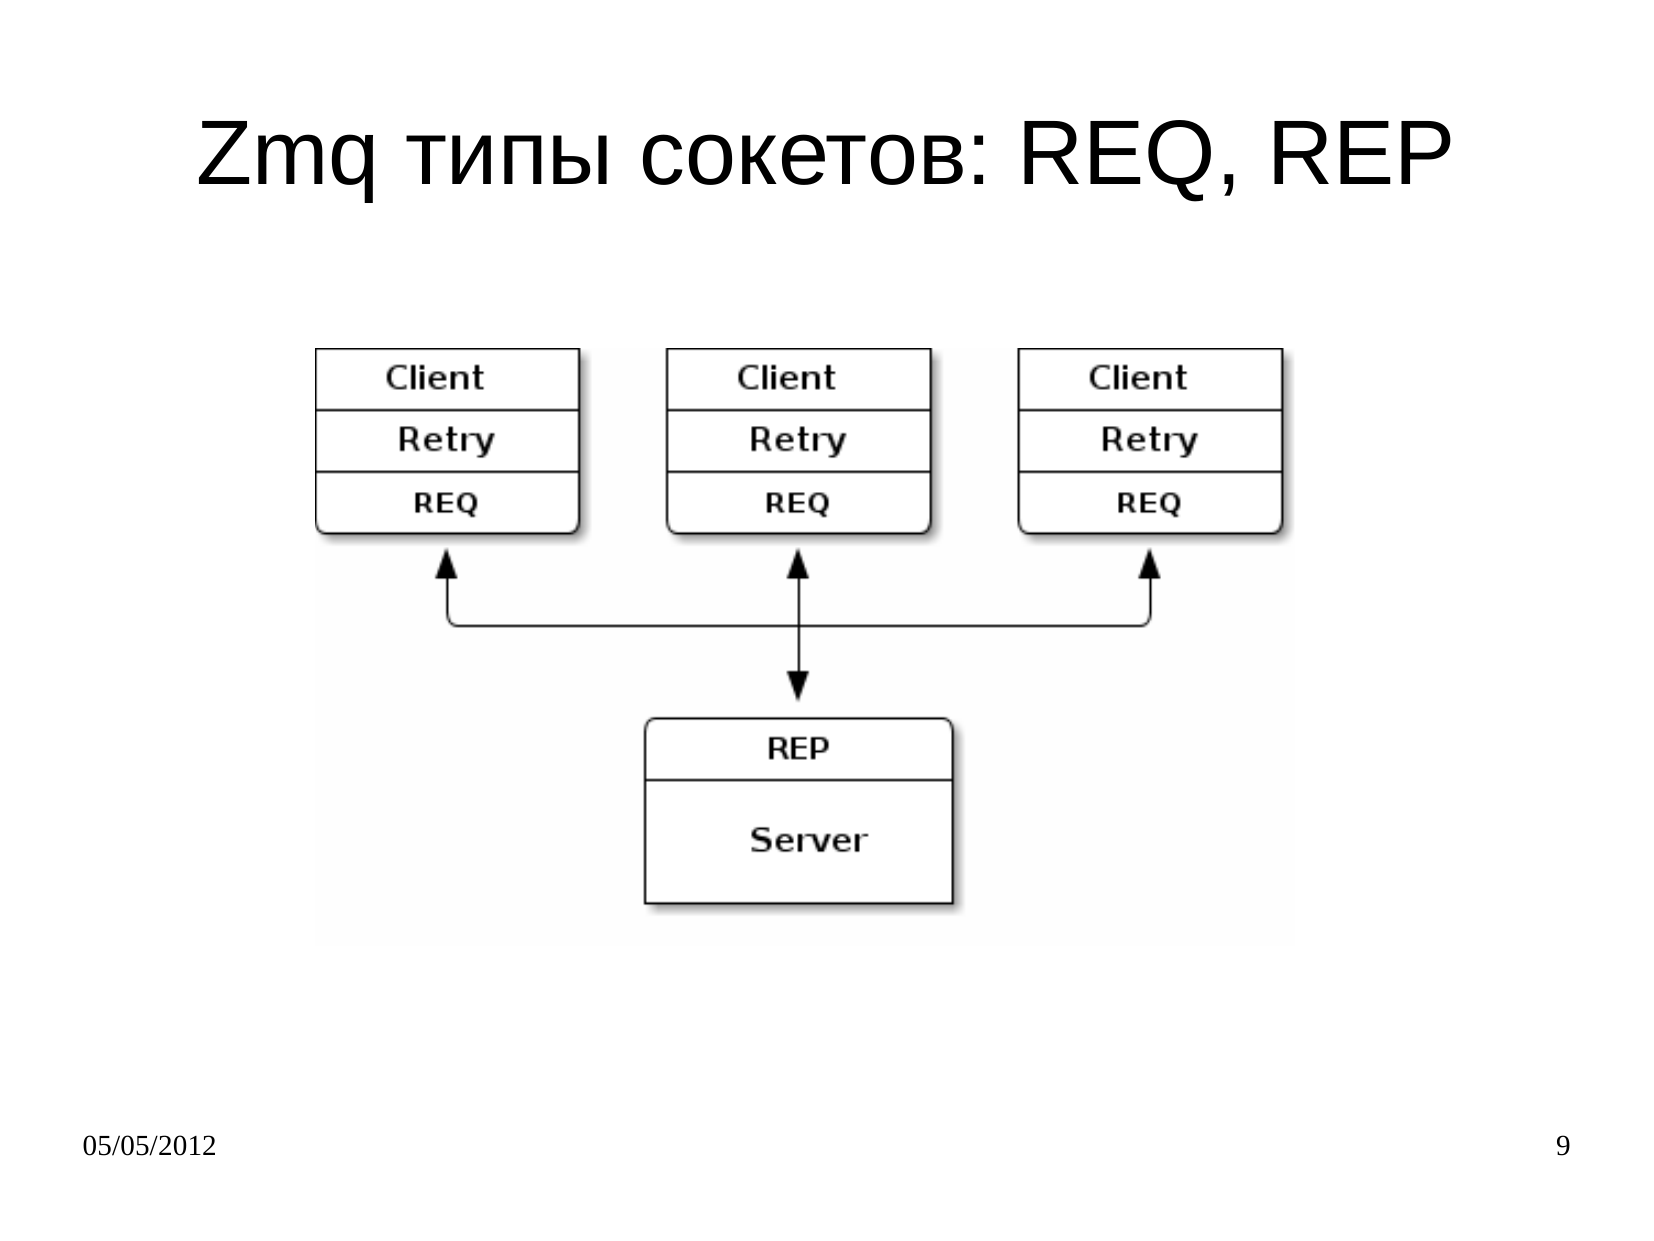

# Zmq типы сокетов: REQ, REP
05/05/2012
9